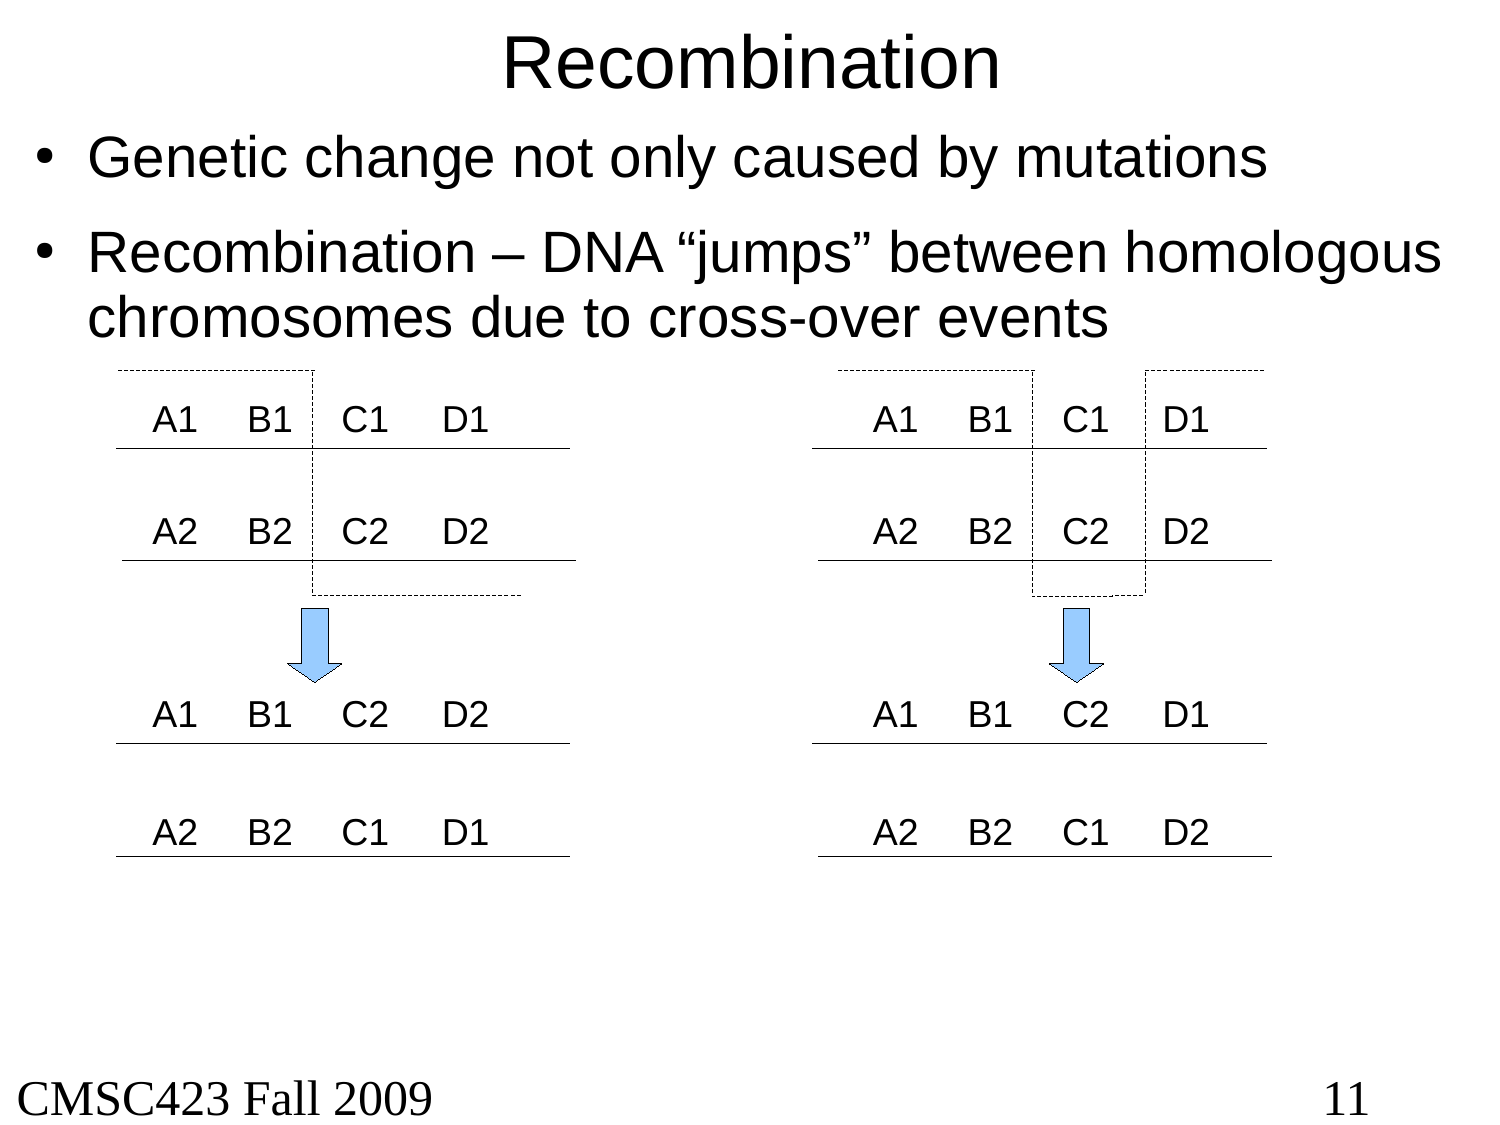

# Recombination
Genetic change not only caused by mutations
Recombination – DNA “jumps” between homologous chromosomes due to cross-over events
A1
A1
B1
C1
D1
B1
C1
D1
A2
A2
B2
C2
D2
B2
C2
D2
A1
A1
B1
C2
D2
B1
C2
D1
A2
A2
B2
C1
D1
B2
C1
D2
CMSC423 Fall 2009
11